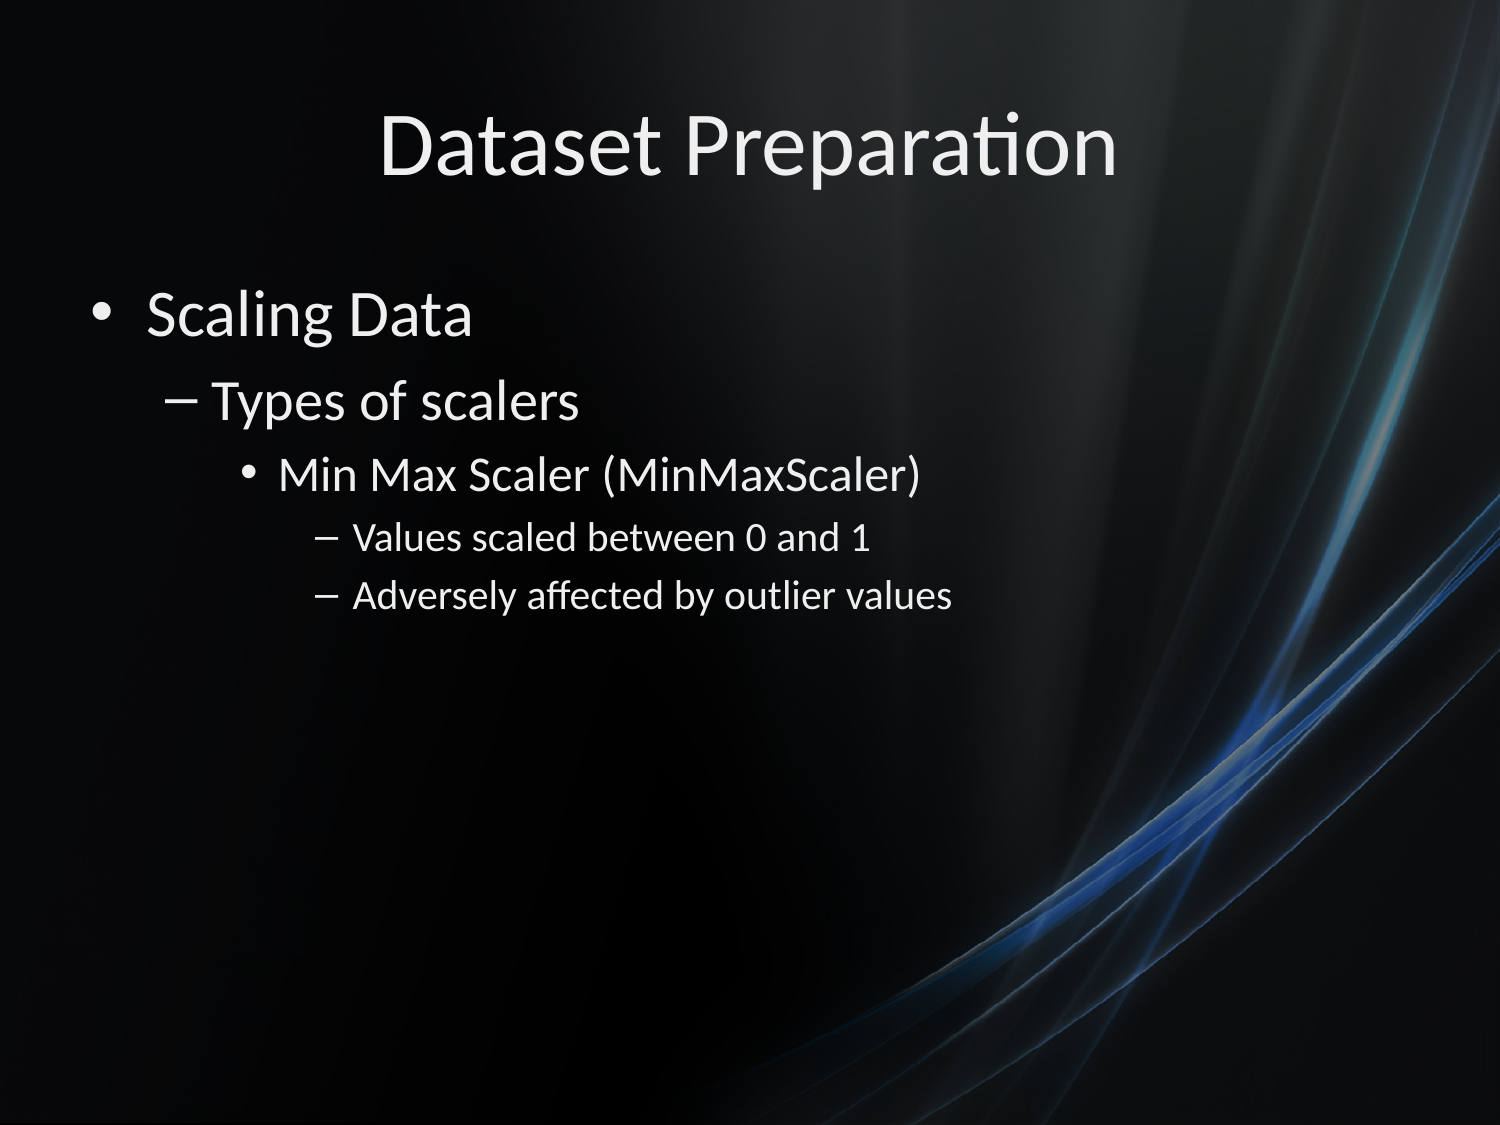

# Dataset Preparation
Scaling Data
Types of scalers
Min Max Scaler (MinMaxScaler)
Values scaled between 0 and 1
Adversely affected by outlier values